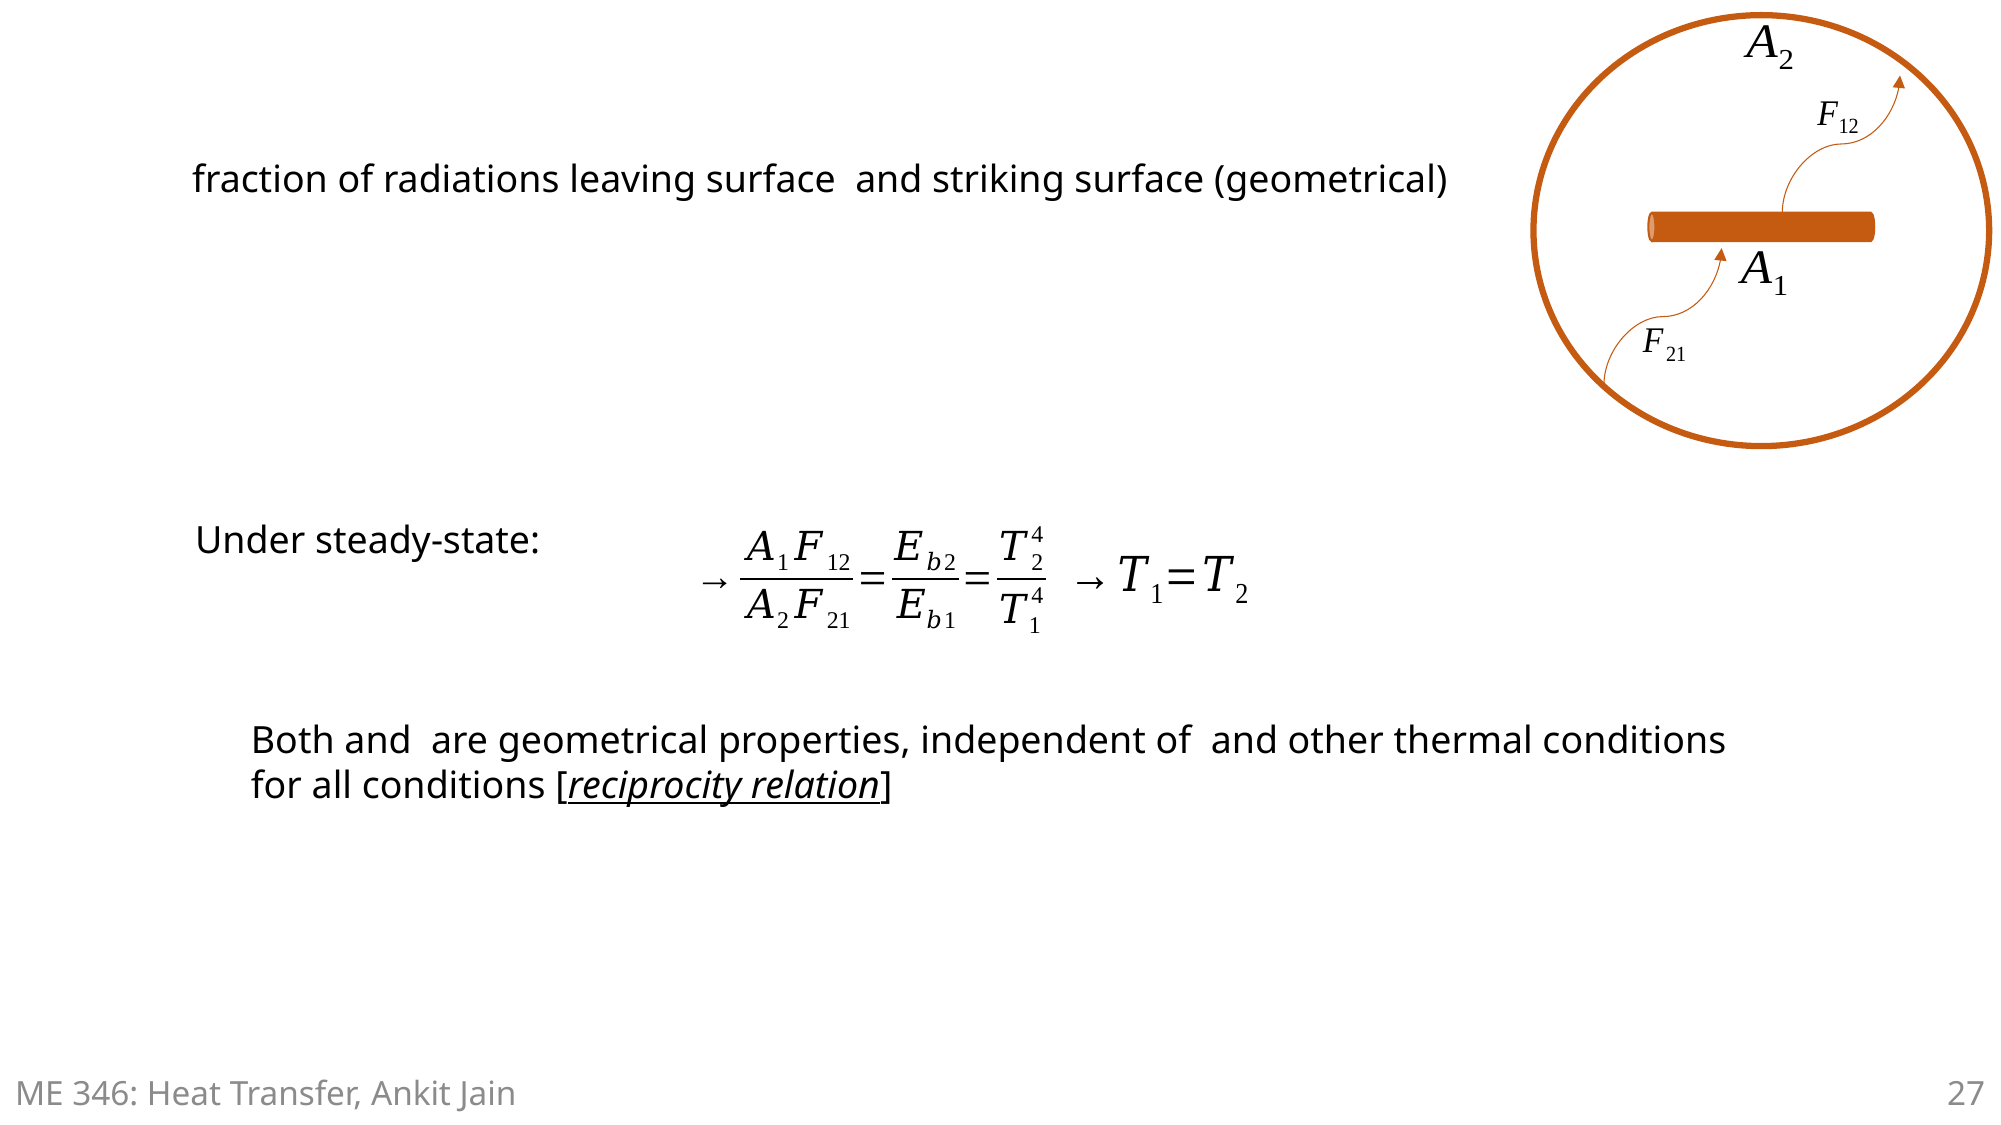

fraction of radiations leaving surface and striking surface (geometrical)
Under steady-state:
Both and are geometrical properties, independent of and other thermal conditions
for all conditions [reciprocity relation]
ME 346: Heat Transfer, Ankit Jain
27